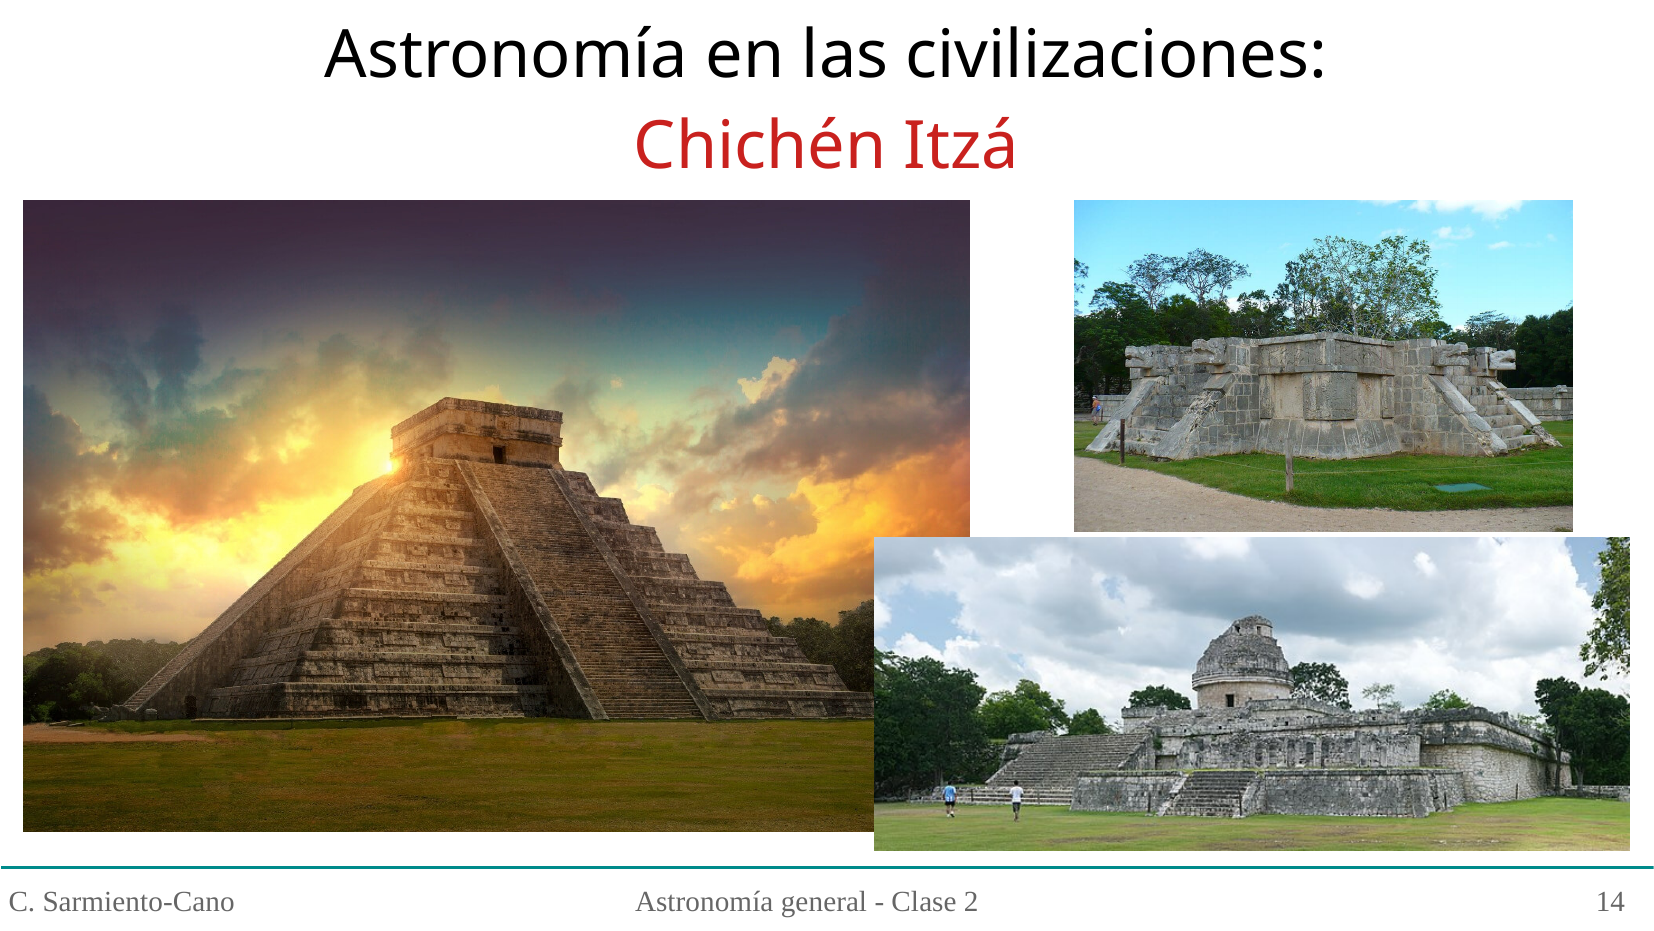

Astronomía en las civilizaciones:
Chichén Itzá
#
14